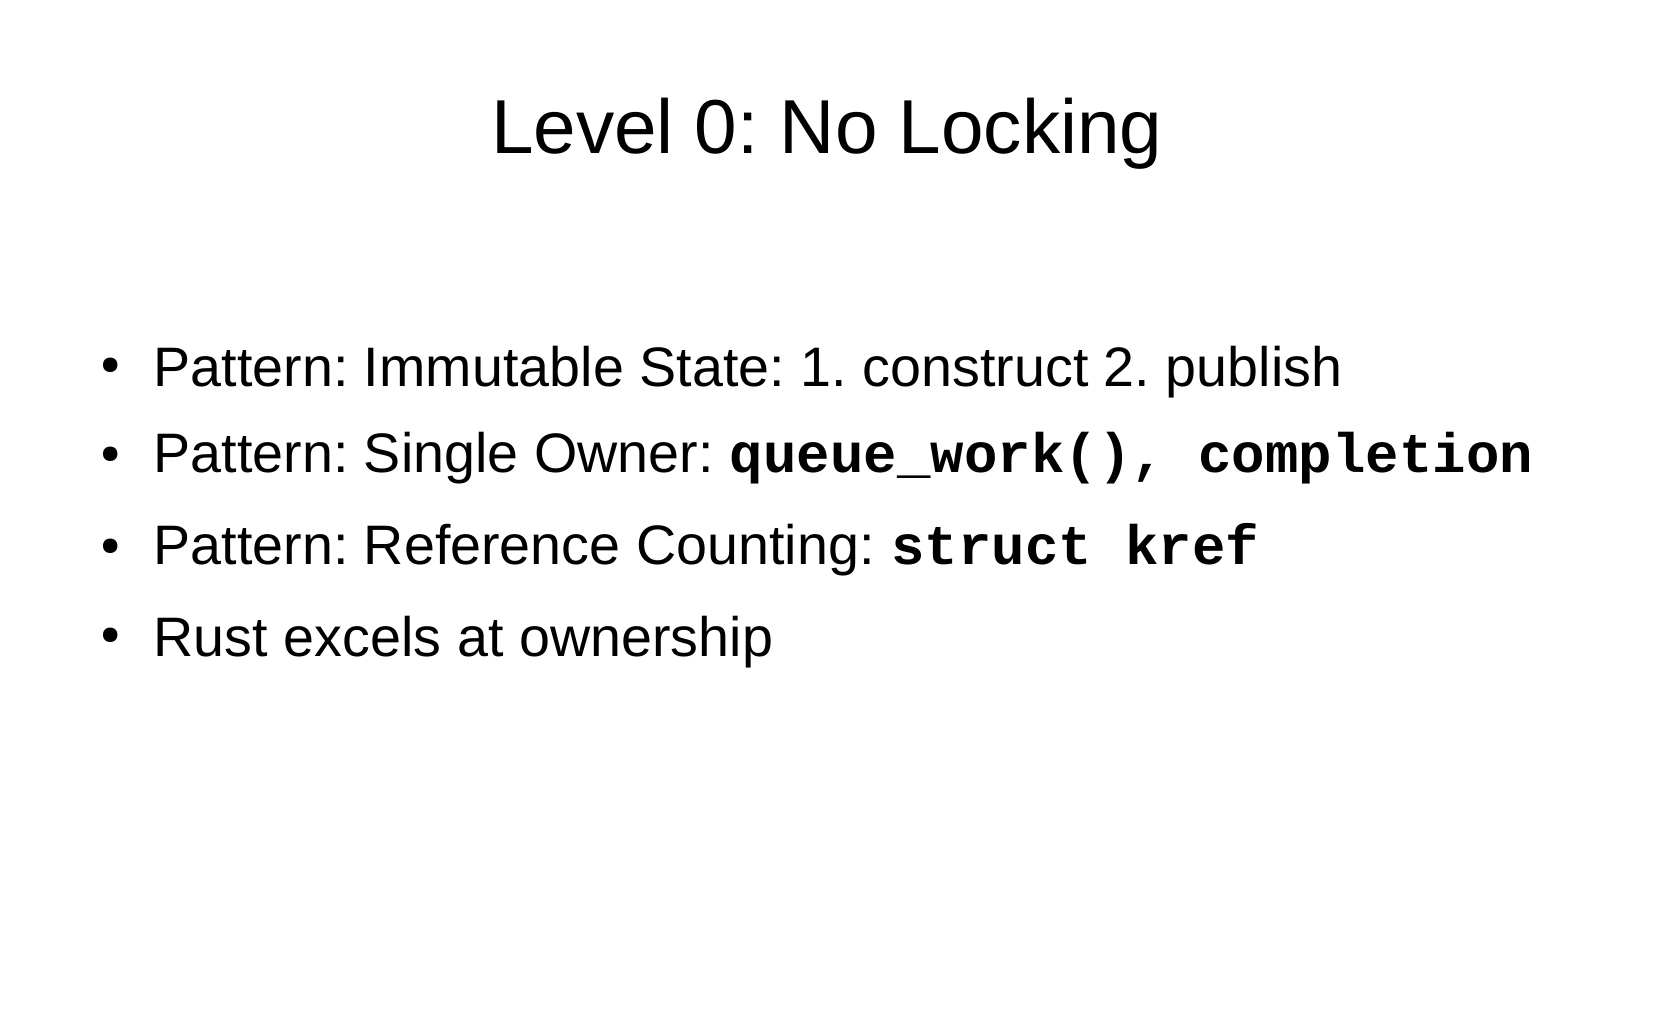

# Level 0: No Locking
Pattern: Immutable State: 1. construct 2. publish
Pattern: Single Owner: queue_work(), completion
Pattern: Reference Counting: struct kref
Rust excels at ownership